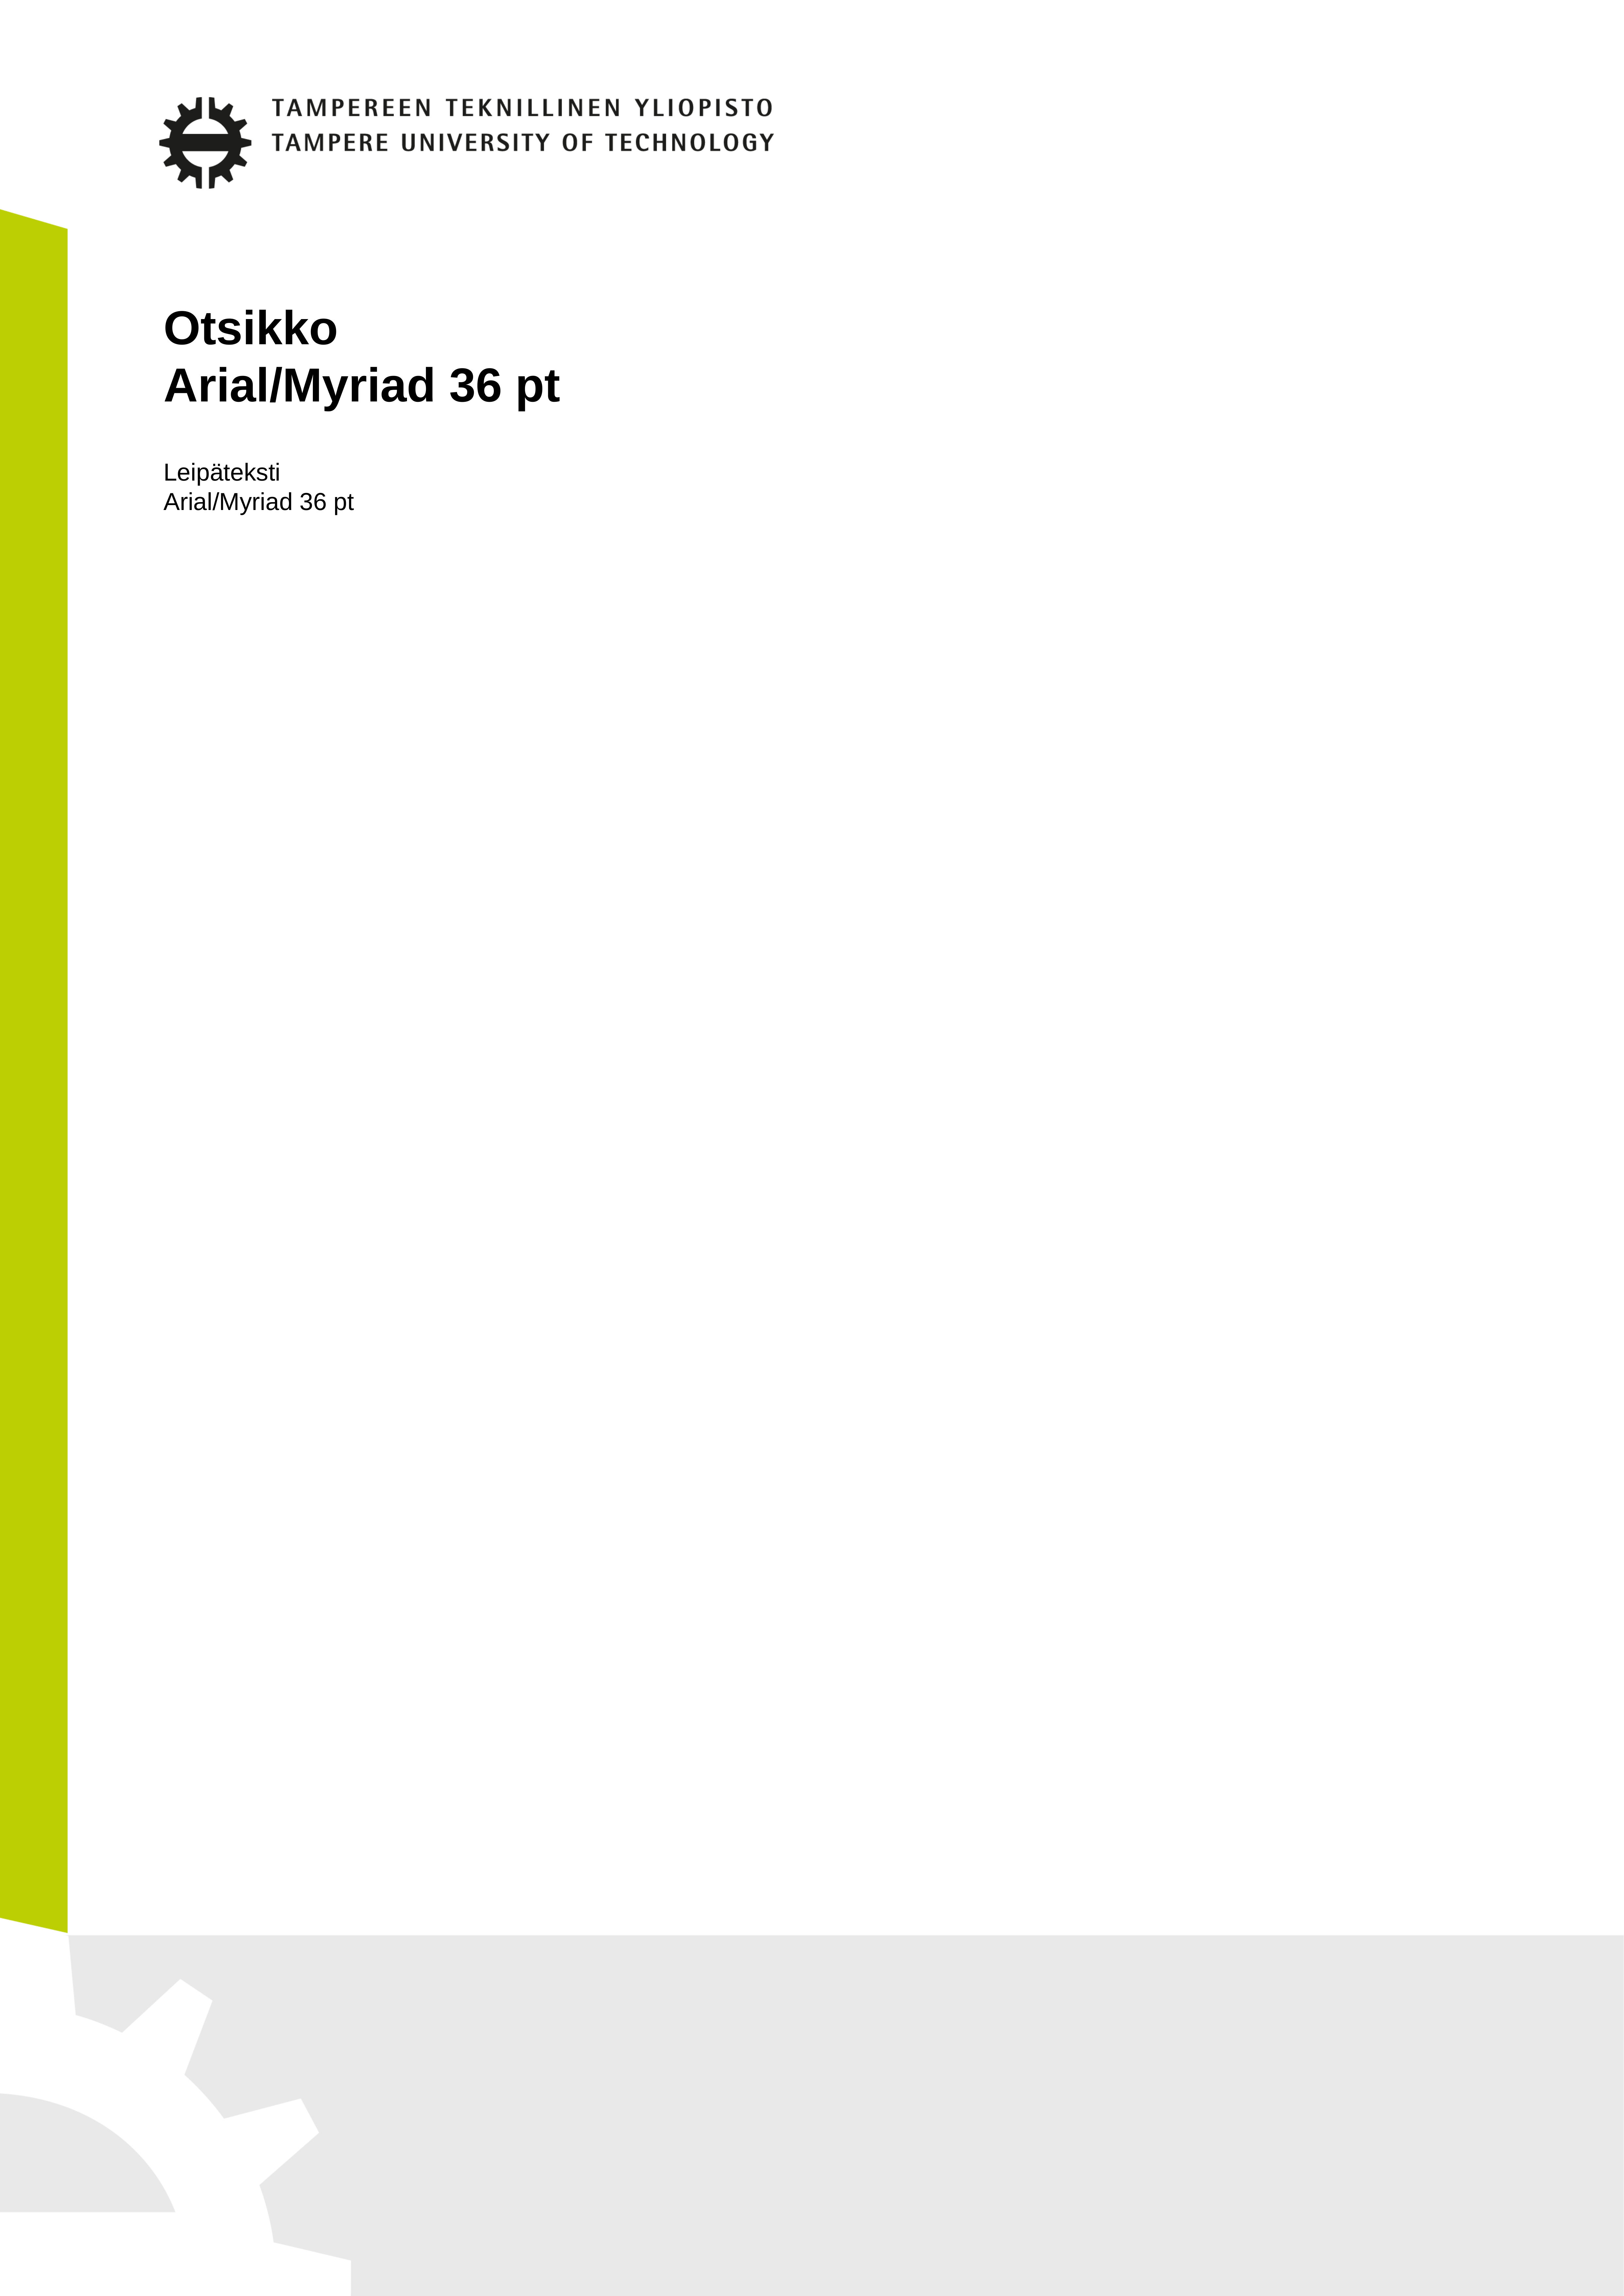

Otsikko
Arial/Myriad 36 pt
Leipäteksti
Arial/Myriad 36 pt